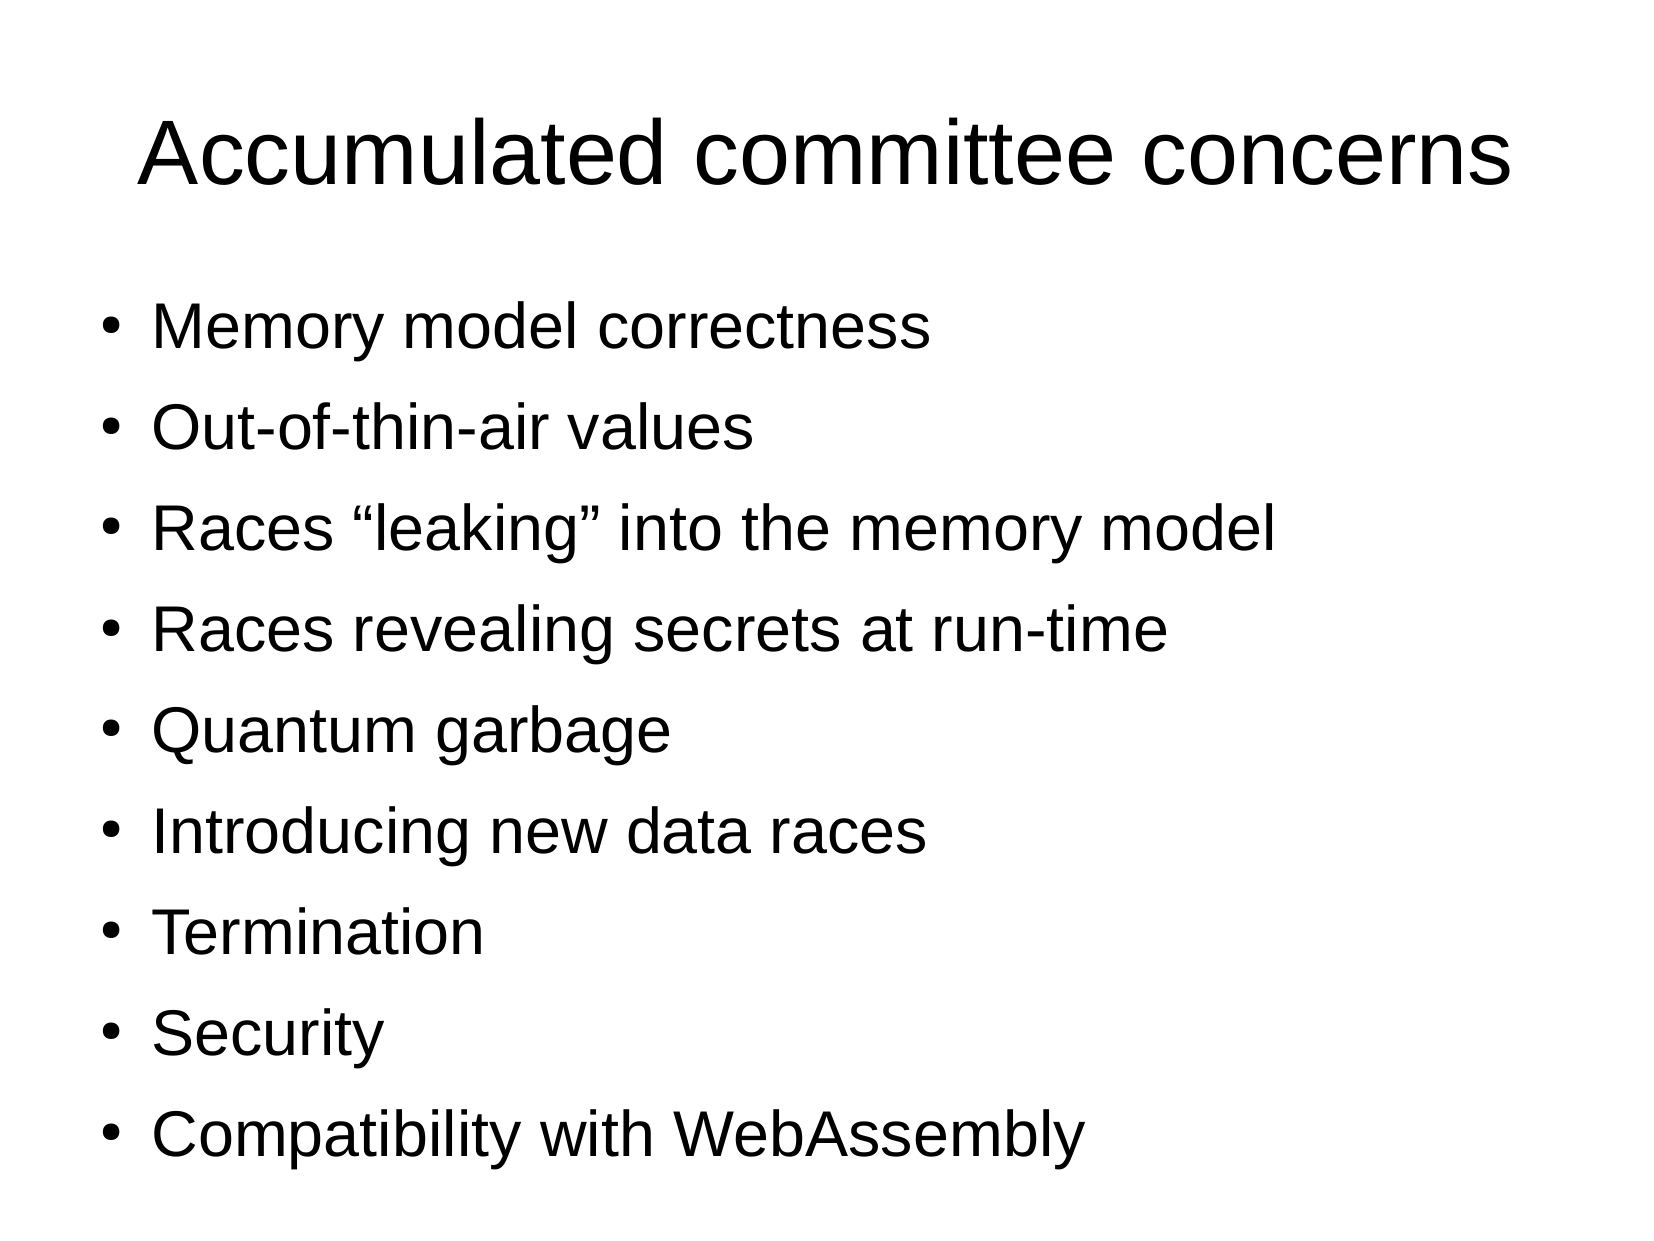

# Accumulated committee concerns
Memory model correctness
Out-of-thin-air values
Races “leaking” into the memory model
Races revealing secrets at run-time
Quantum garbage
Introducing new data races
Termination
Security
Compatibility with WebAssembly